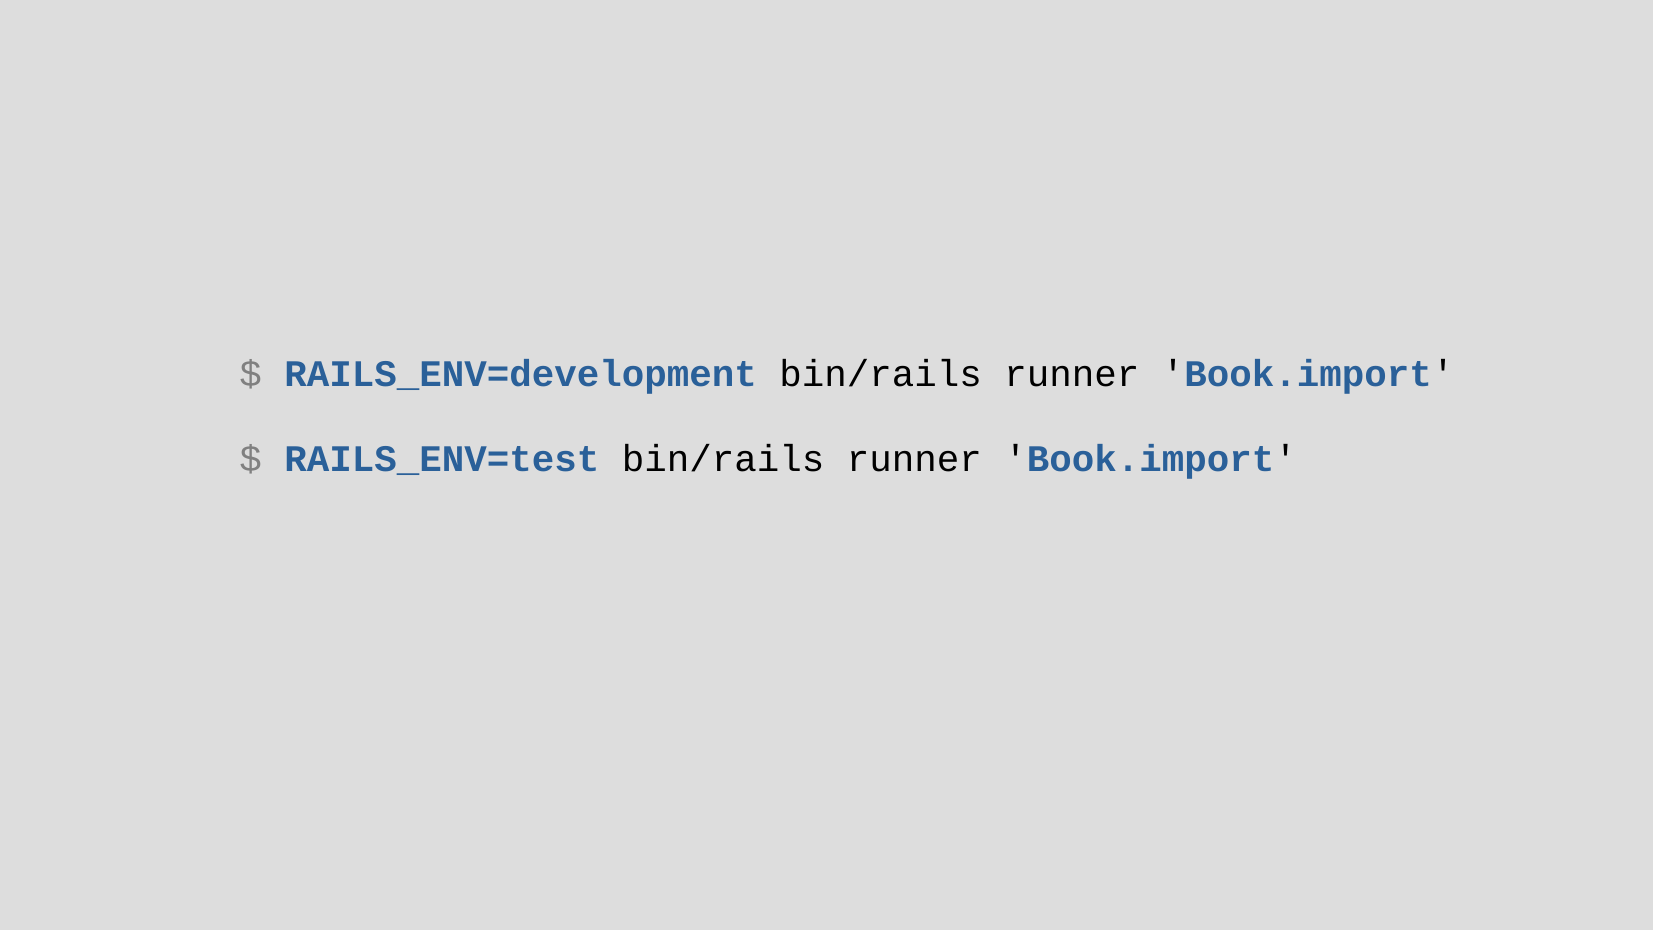

$ RAILS_ENV=development bin/rails runner 'Book.import'
$ RAILS_ENV=test bin/rails runner 'Book.import'